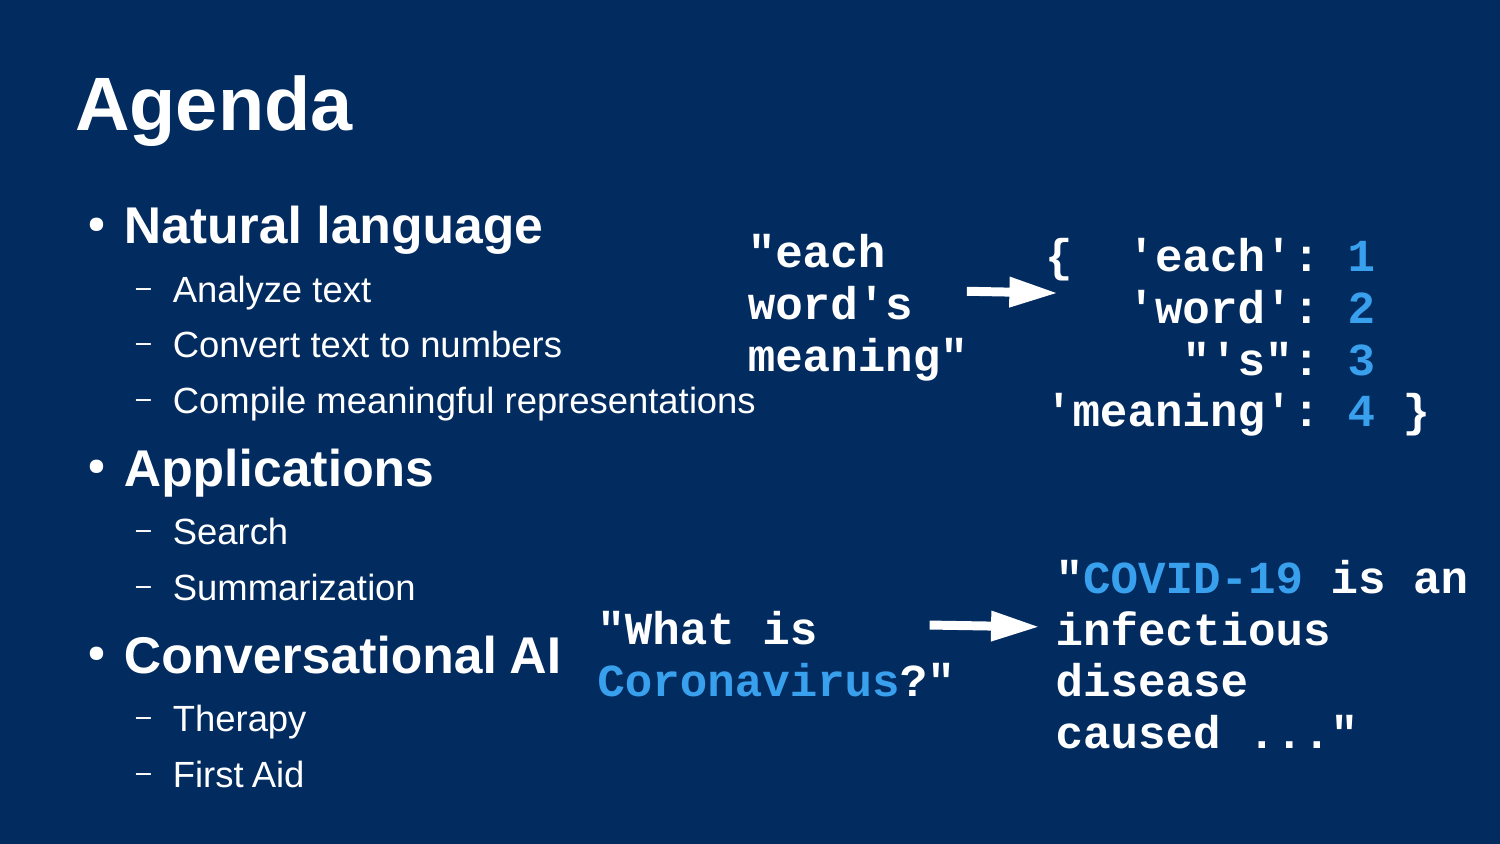

# Agenda
{ 'each': 1
 'word': 2
 "'s": 3
'meaning': 4 }
Natural language
Analyze text
Convert text to numbers
Compile meaningful representations
Applications
Search
Summarization
Conversational AI
Therapy
First Aid
"each word's meaning"
"COVID-19 is an infectious disease caused ..."
"What is Coronavirus?"